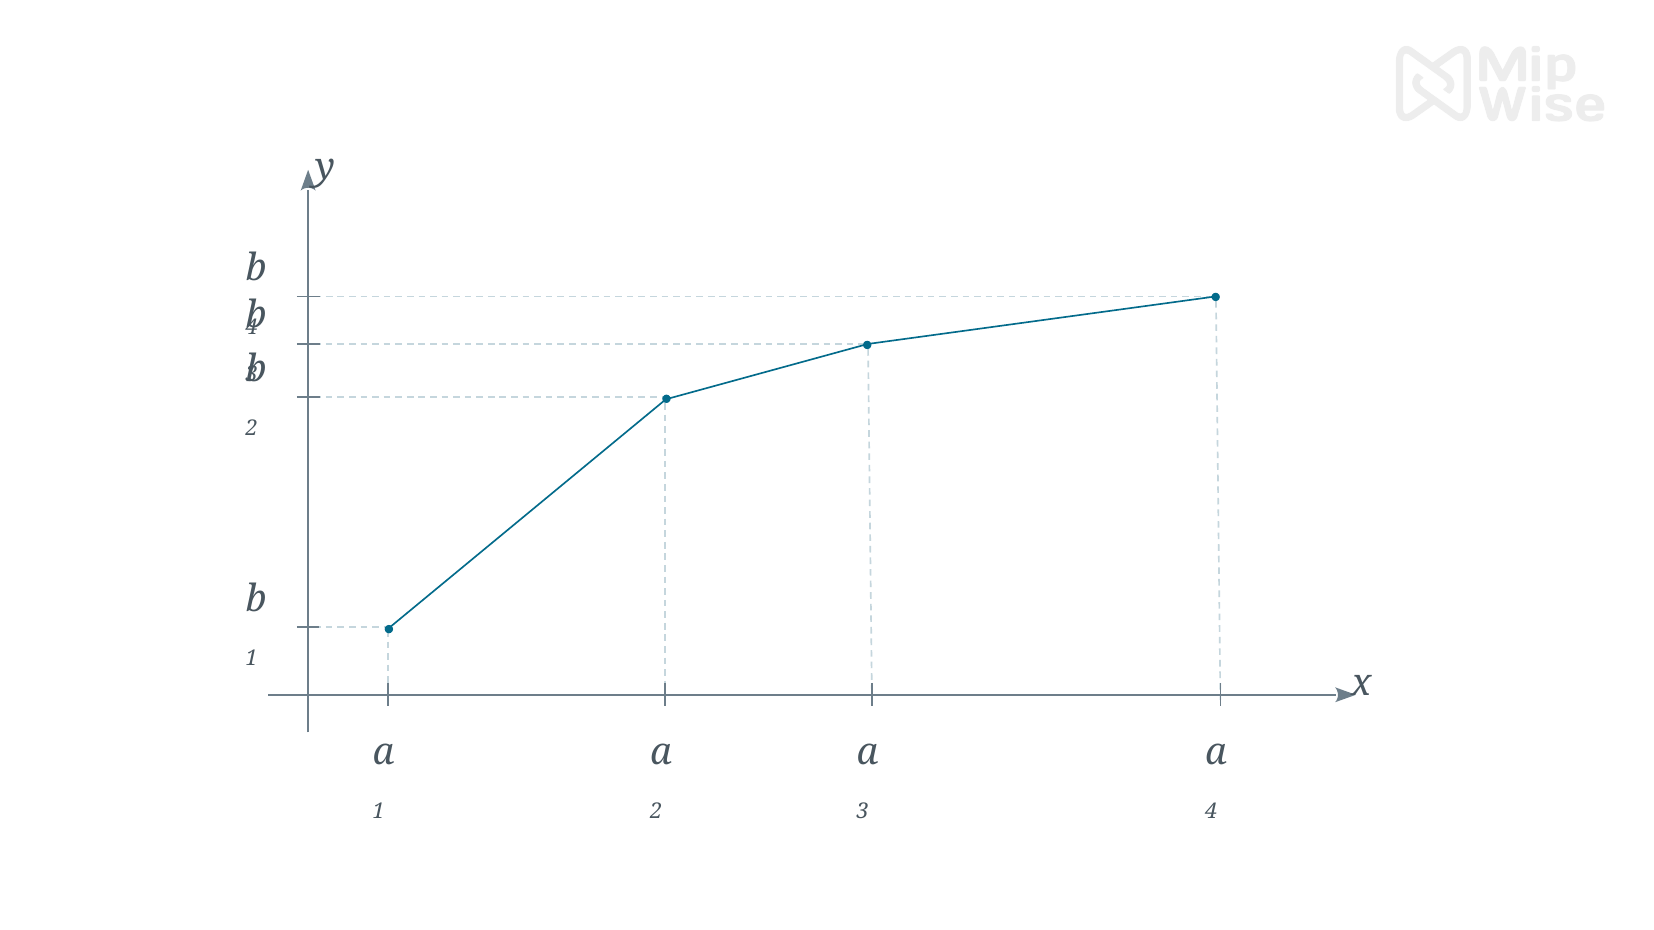

y
b4
b3
b2
b1
x
a1
a2
a3
a4